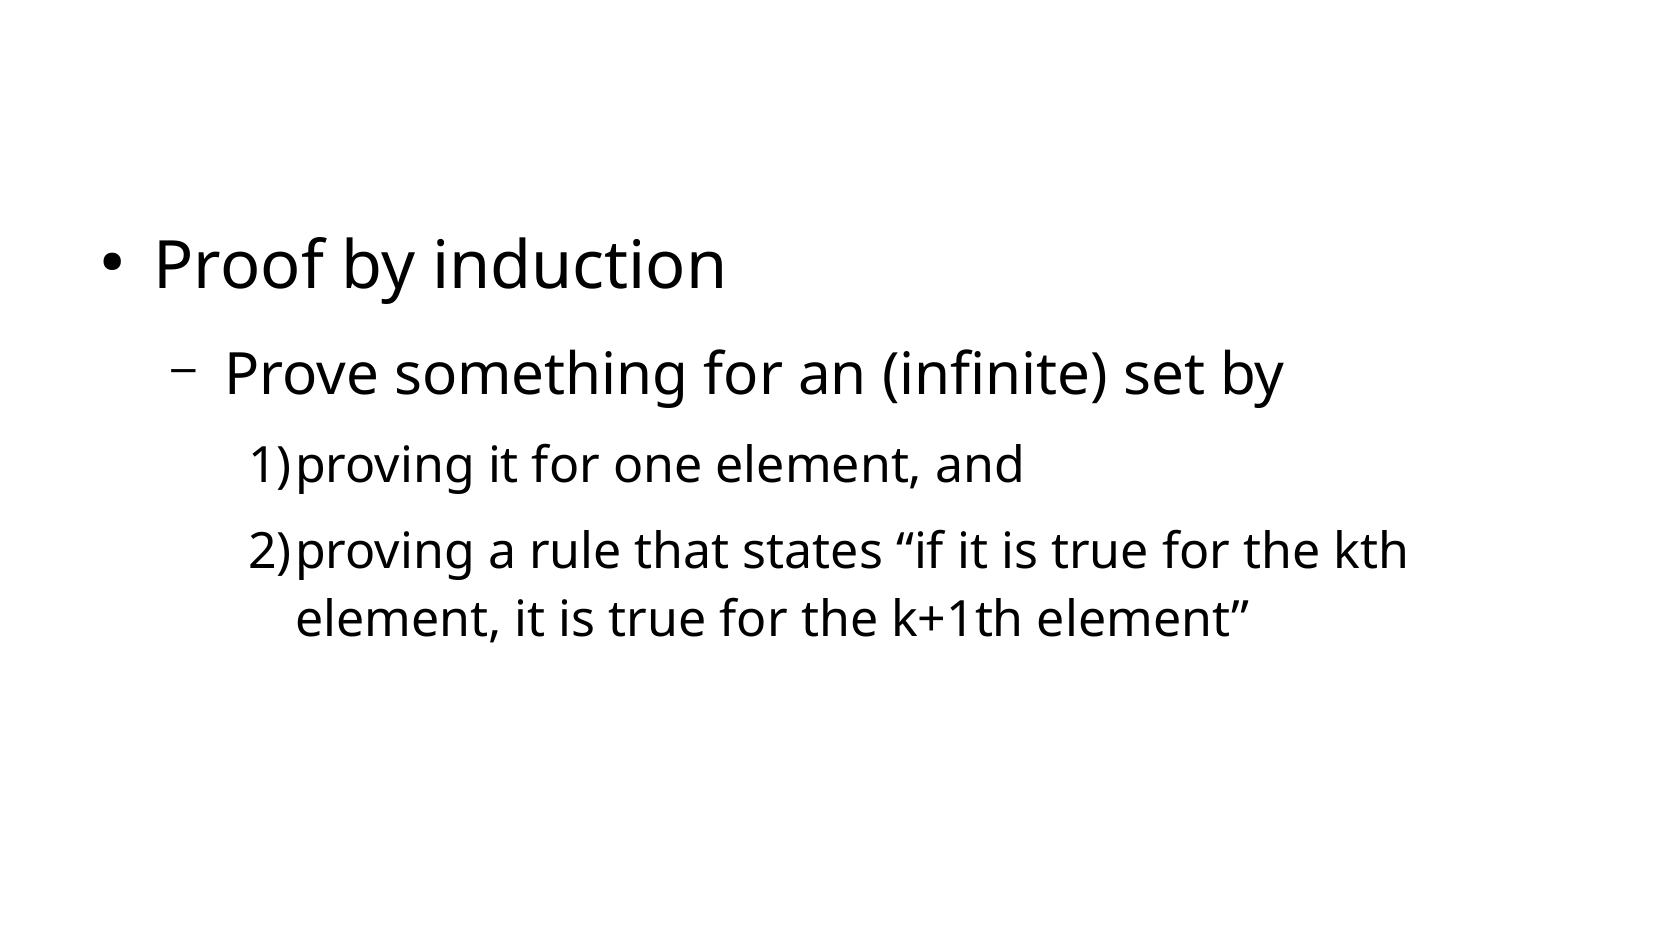

#
Proof by induction
Prove something for an (infinite) set by
proving it for one element, and
proving a rule that states “if it is true for the kth element, it is true for the k+1th element”